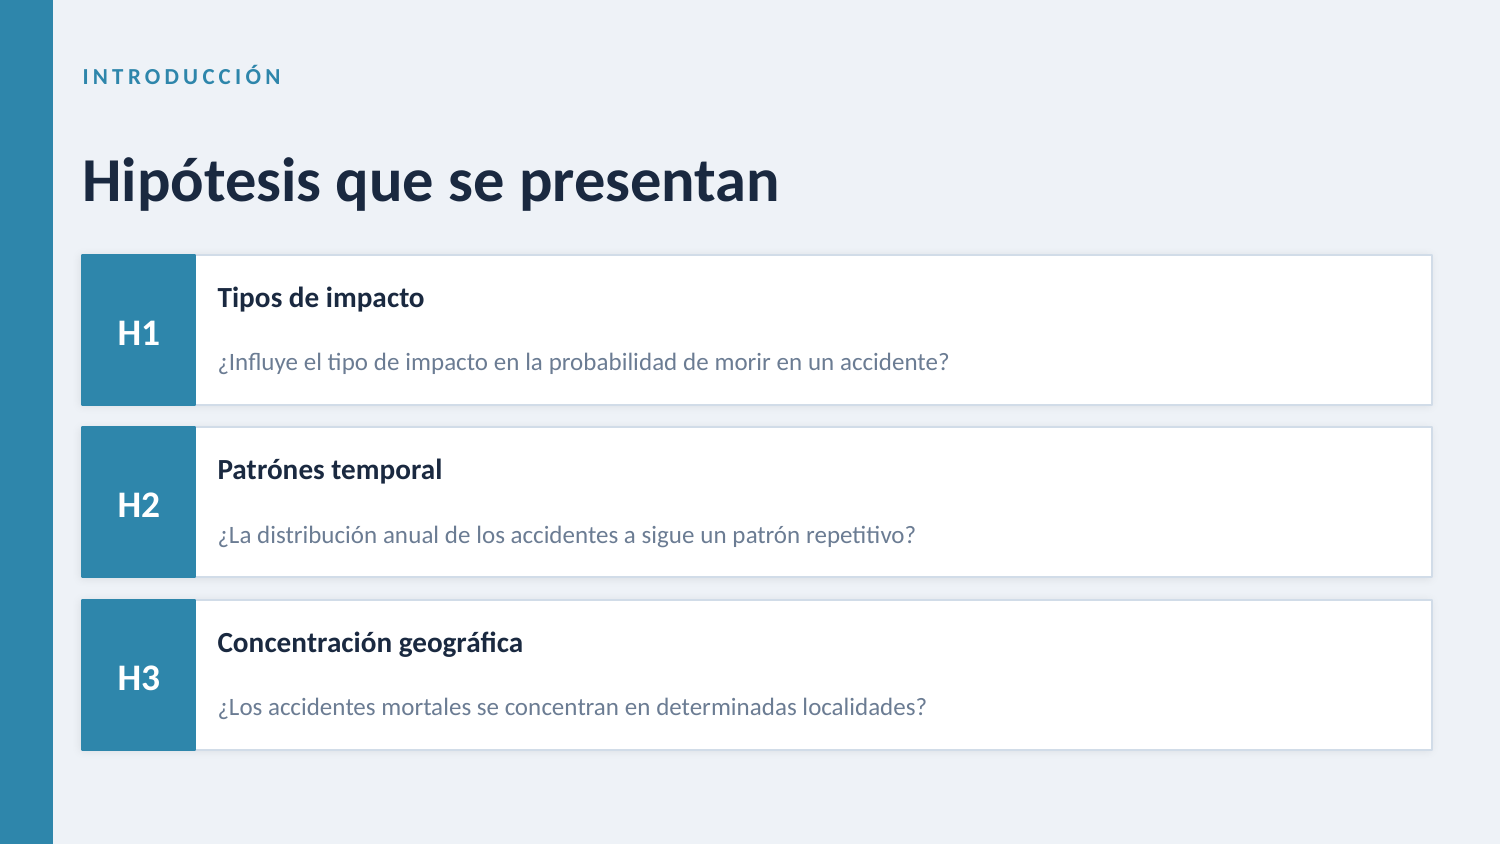

INTRODUCCIÓN
Hipótesis que se presentan
H1
Tipos de impacto
¿Influye el tipo de impacto en la probabilidad de morir en un accidente?
H2
Patrónes temporal
¿La distribución anual de los accidentes a sigue un patrón repetitivo?
H3
Concentración geográfica
¿Los accidentes mortales se concentran en determinadas localidades?